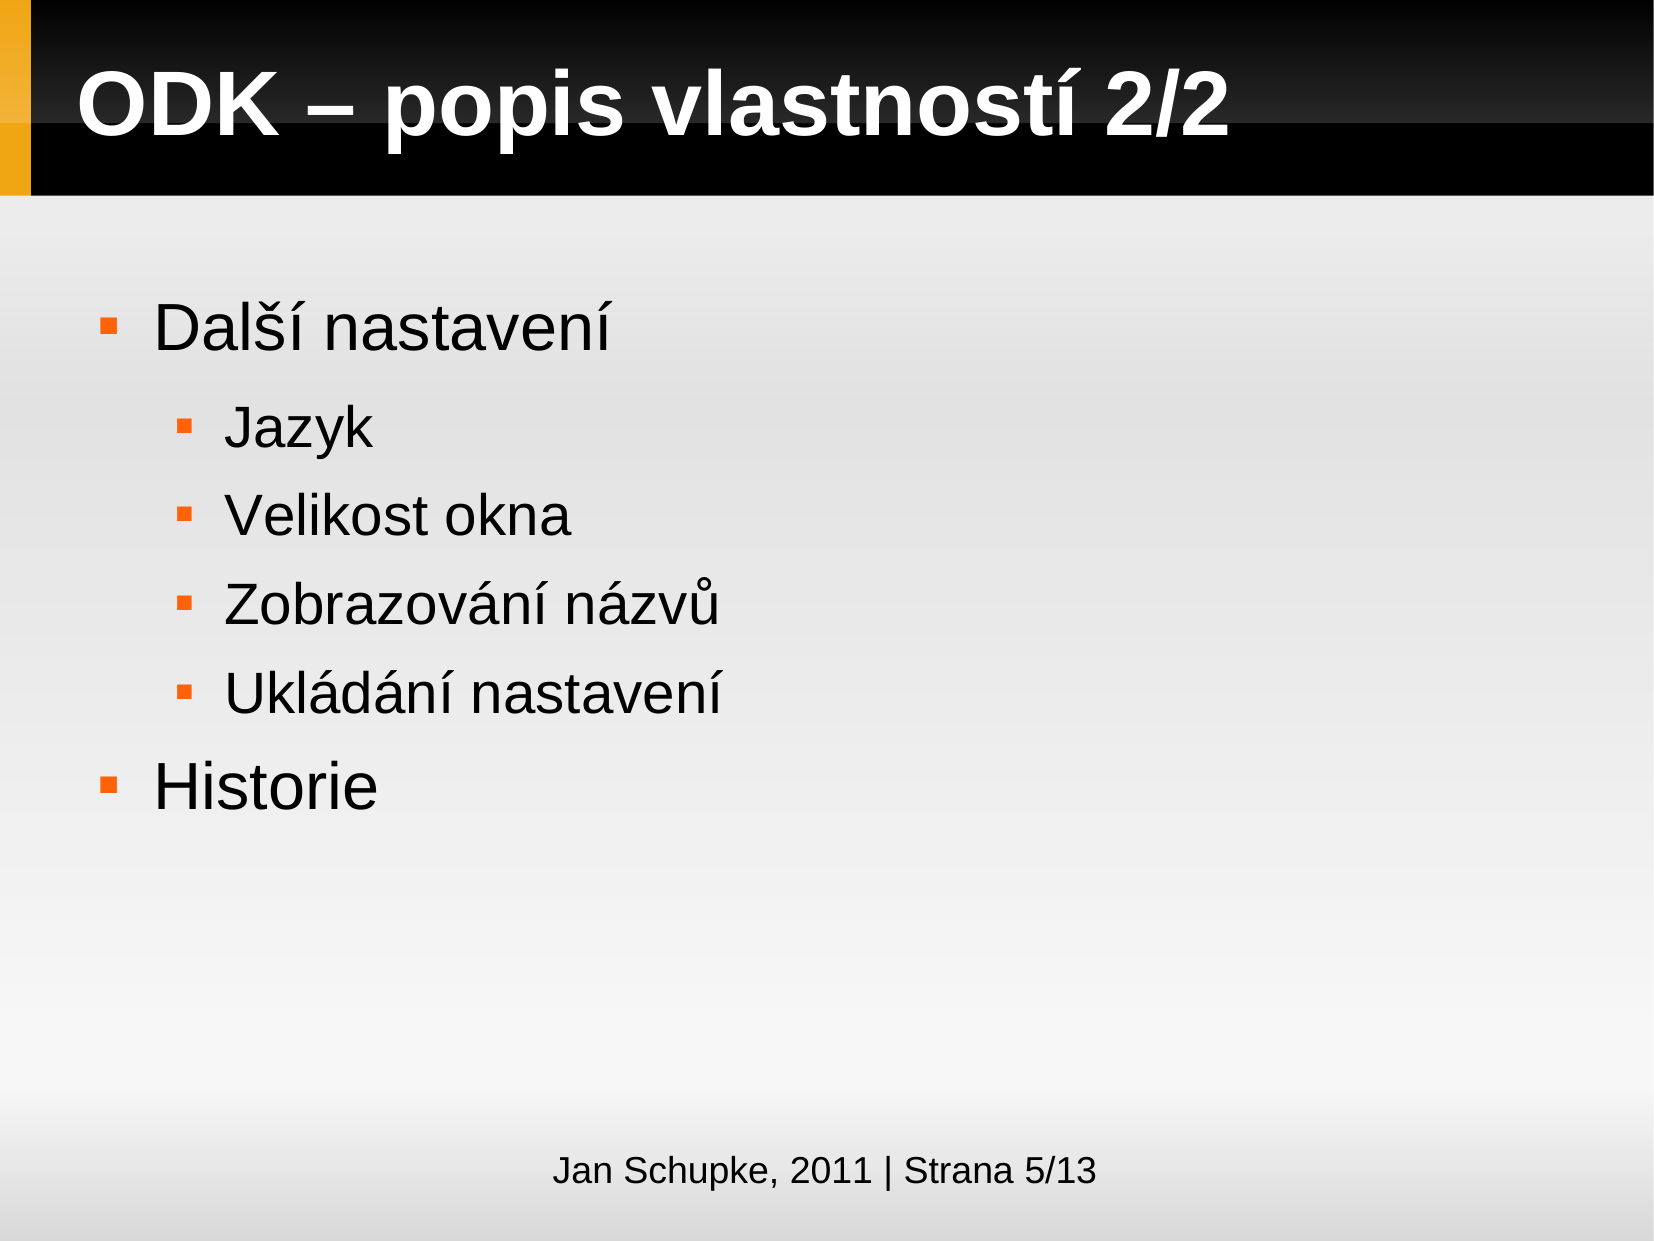

# ODK – popis vlastností 2/2
Další nastavení
Jazyk
Velikost okna
Zobrazování názvů
Ukládání nastavení
Historie
Jan Schupke, 2011 | Strana /13